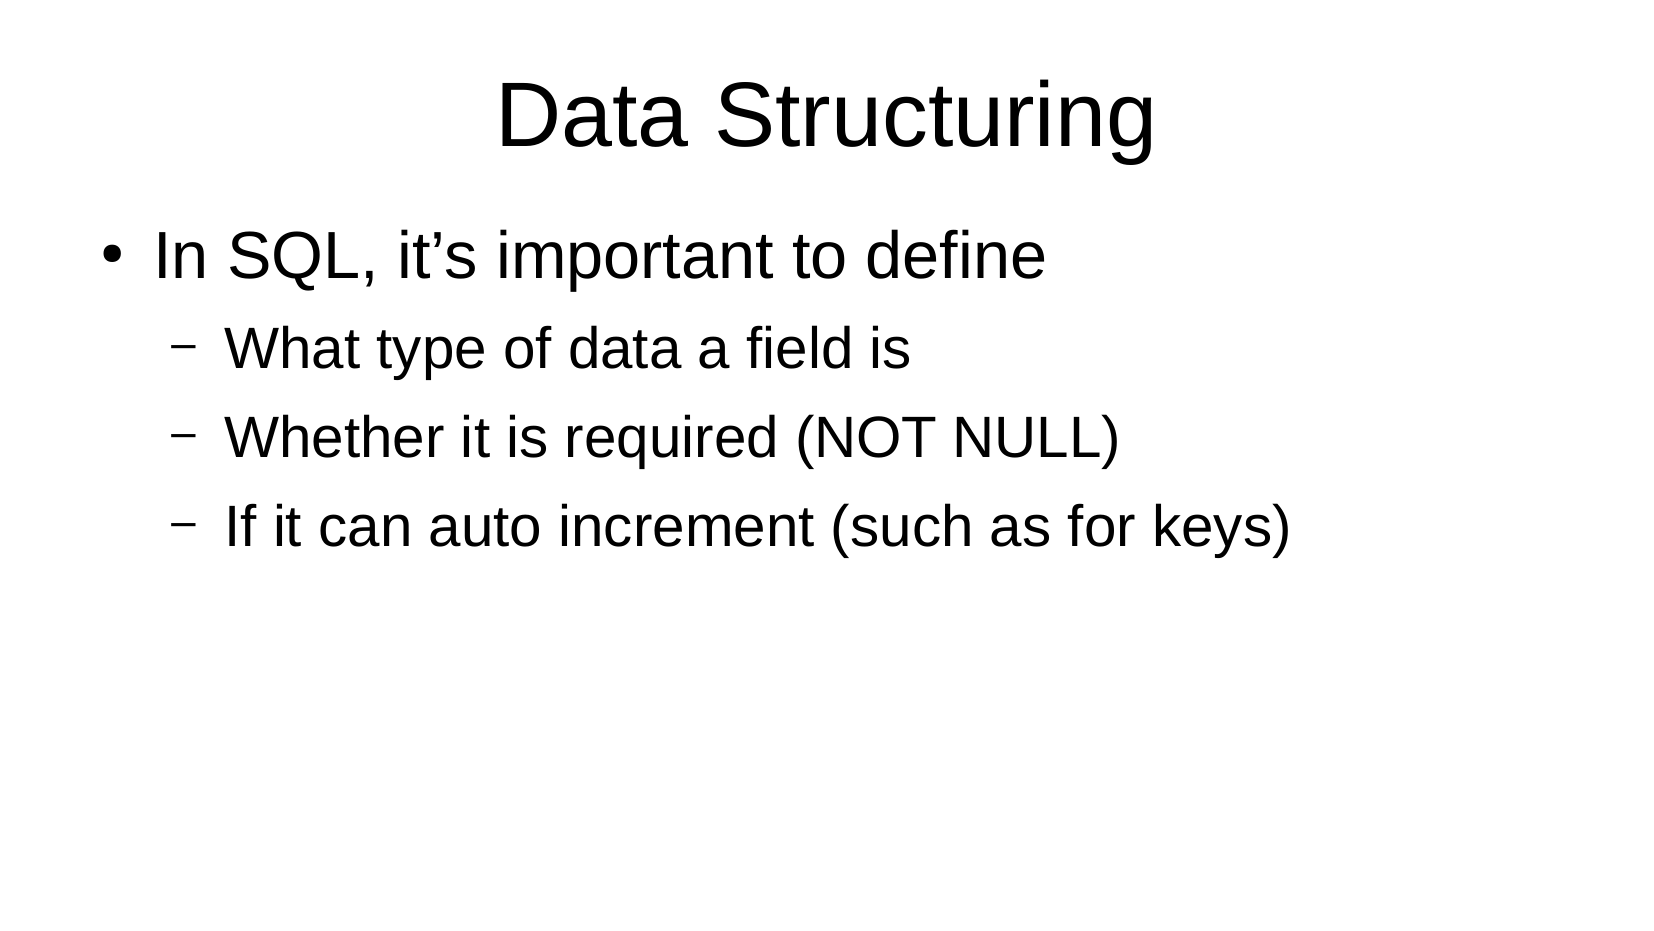

# Data Structuring
In SQL, it’s important to define
What type of data a field is
Whether it is required (NOT NULL)
If it can auto increment (such as for keys)